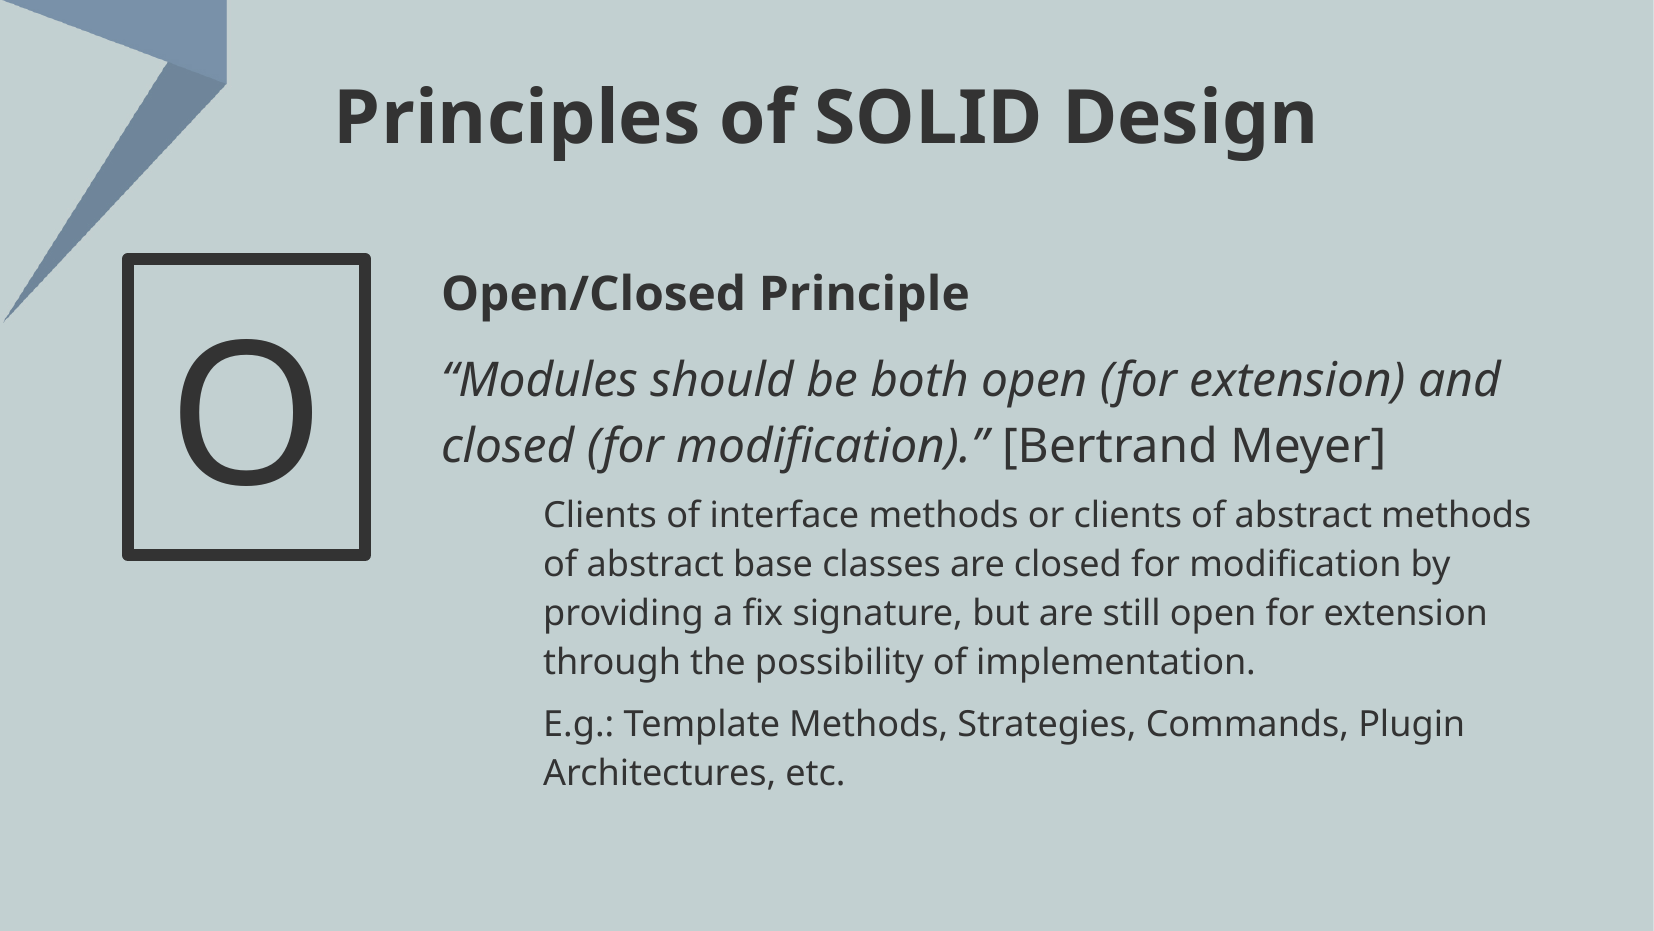

# Principles of SOLID Design
O
Open/Closed Principle
“Modules should be both open (for extension) and closed (for modification).” [Bertrand Meyer]
Clients of interface methods or clients of abstract methods of abstract base classes are closed for modification by providing a fix signature, but are still open for extension through the possibility of implementation.
E.g.: Template Methods, Strategies, Commands, Plugin Architectures, etc.